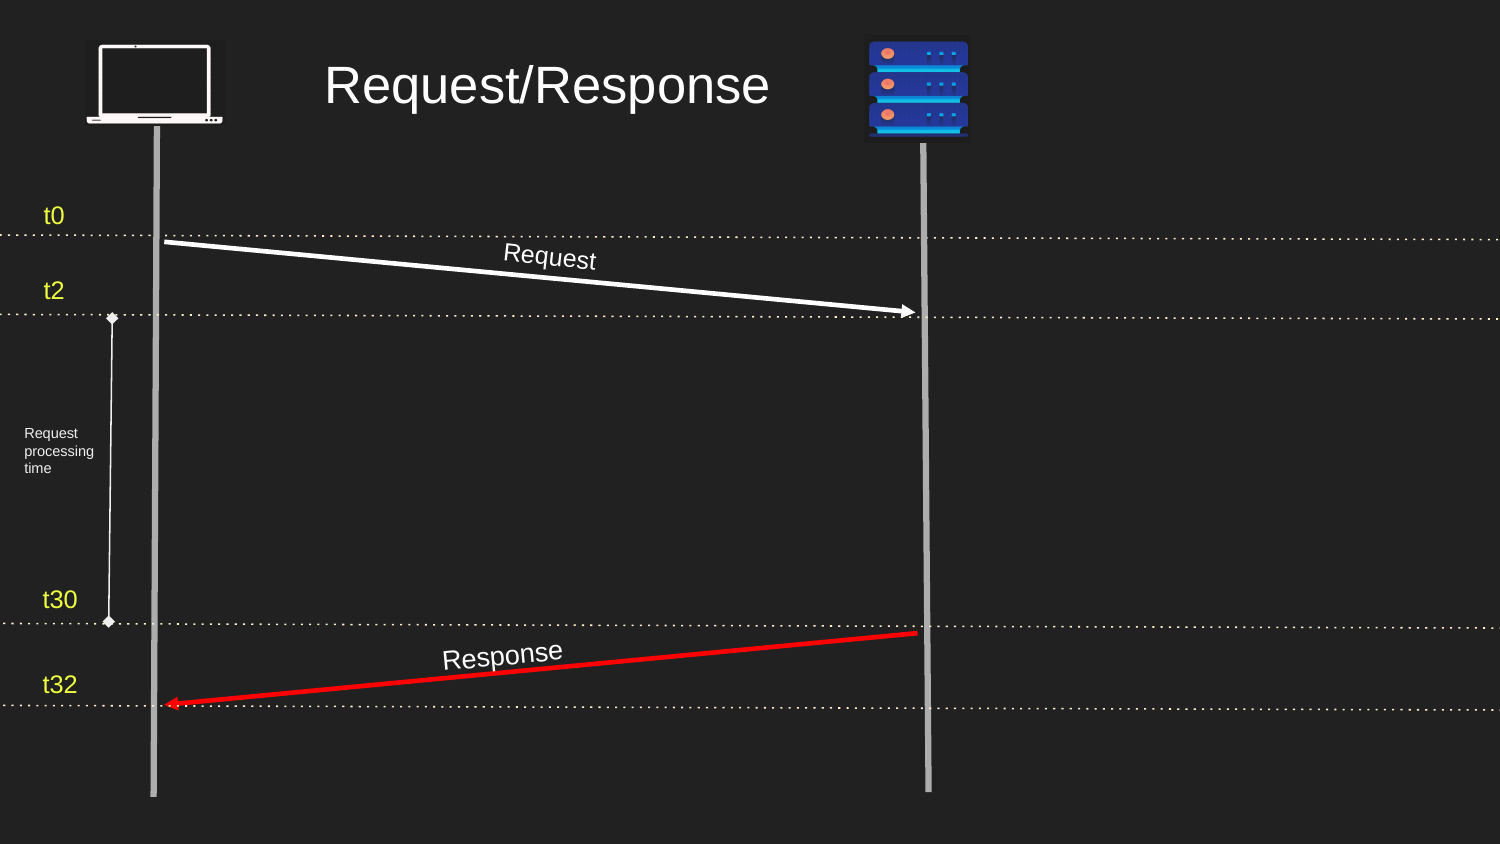

Request/Response
# t0
Request
t2
Request processing
time
t30
Response
t32